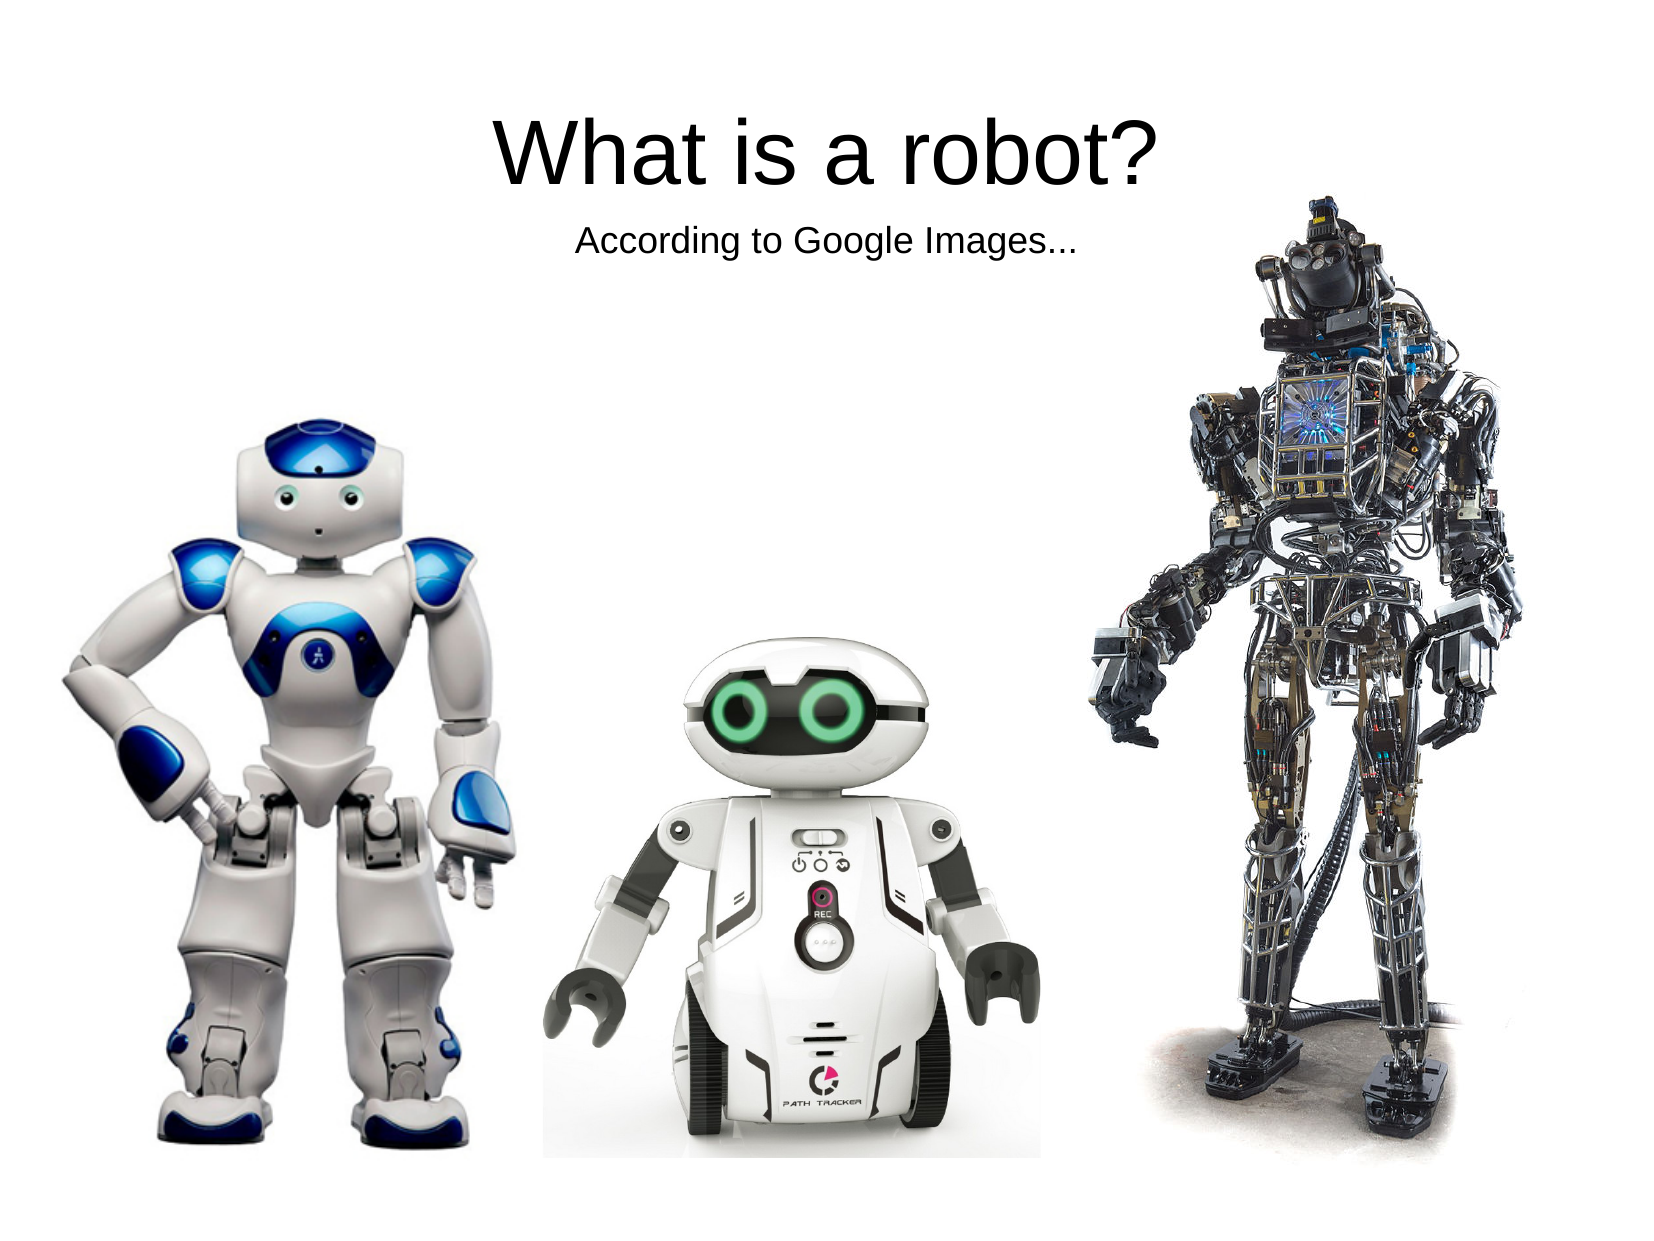

# What is a robot?
According to Google Images...